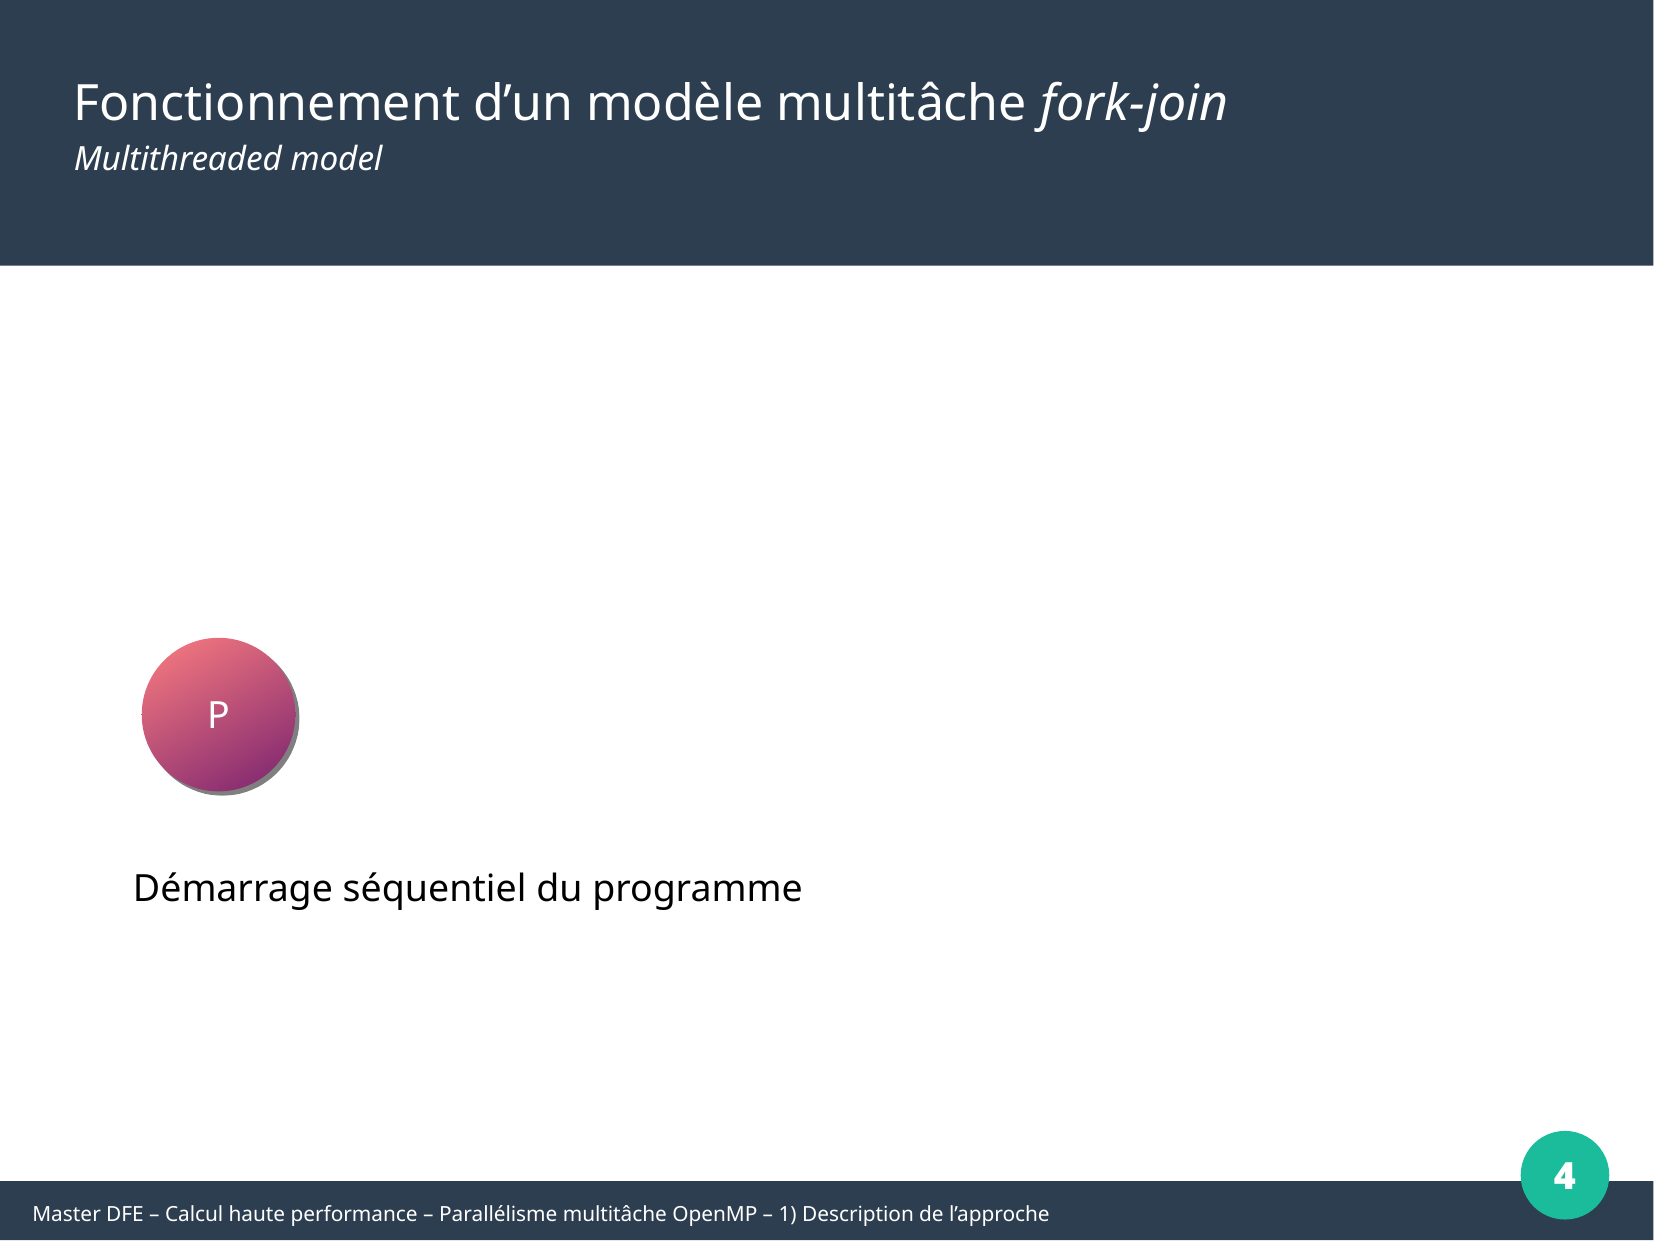

Fonctionnement d’un modèle multitâche fork-join
Multithreaded model
P
Démarrage séquentiel du programme
4
Master DFE – Calcul haute performance – Parallélisme multitâche OpenMP – 1) Description de l’approche